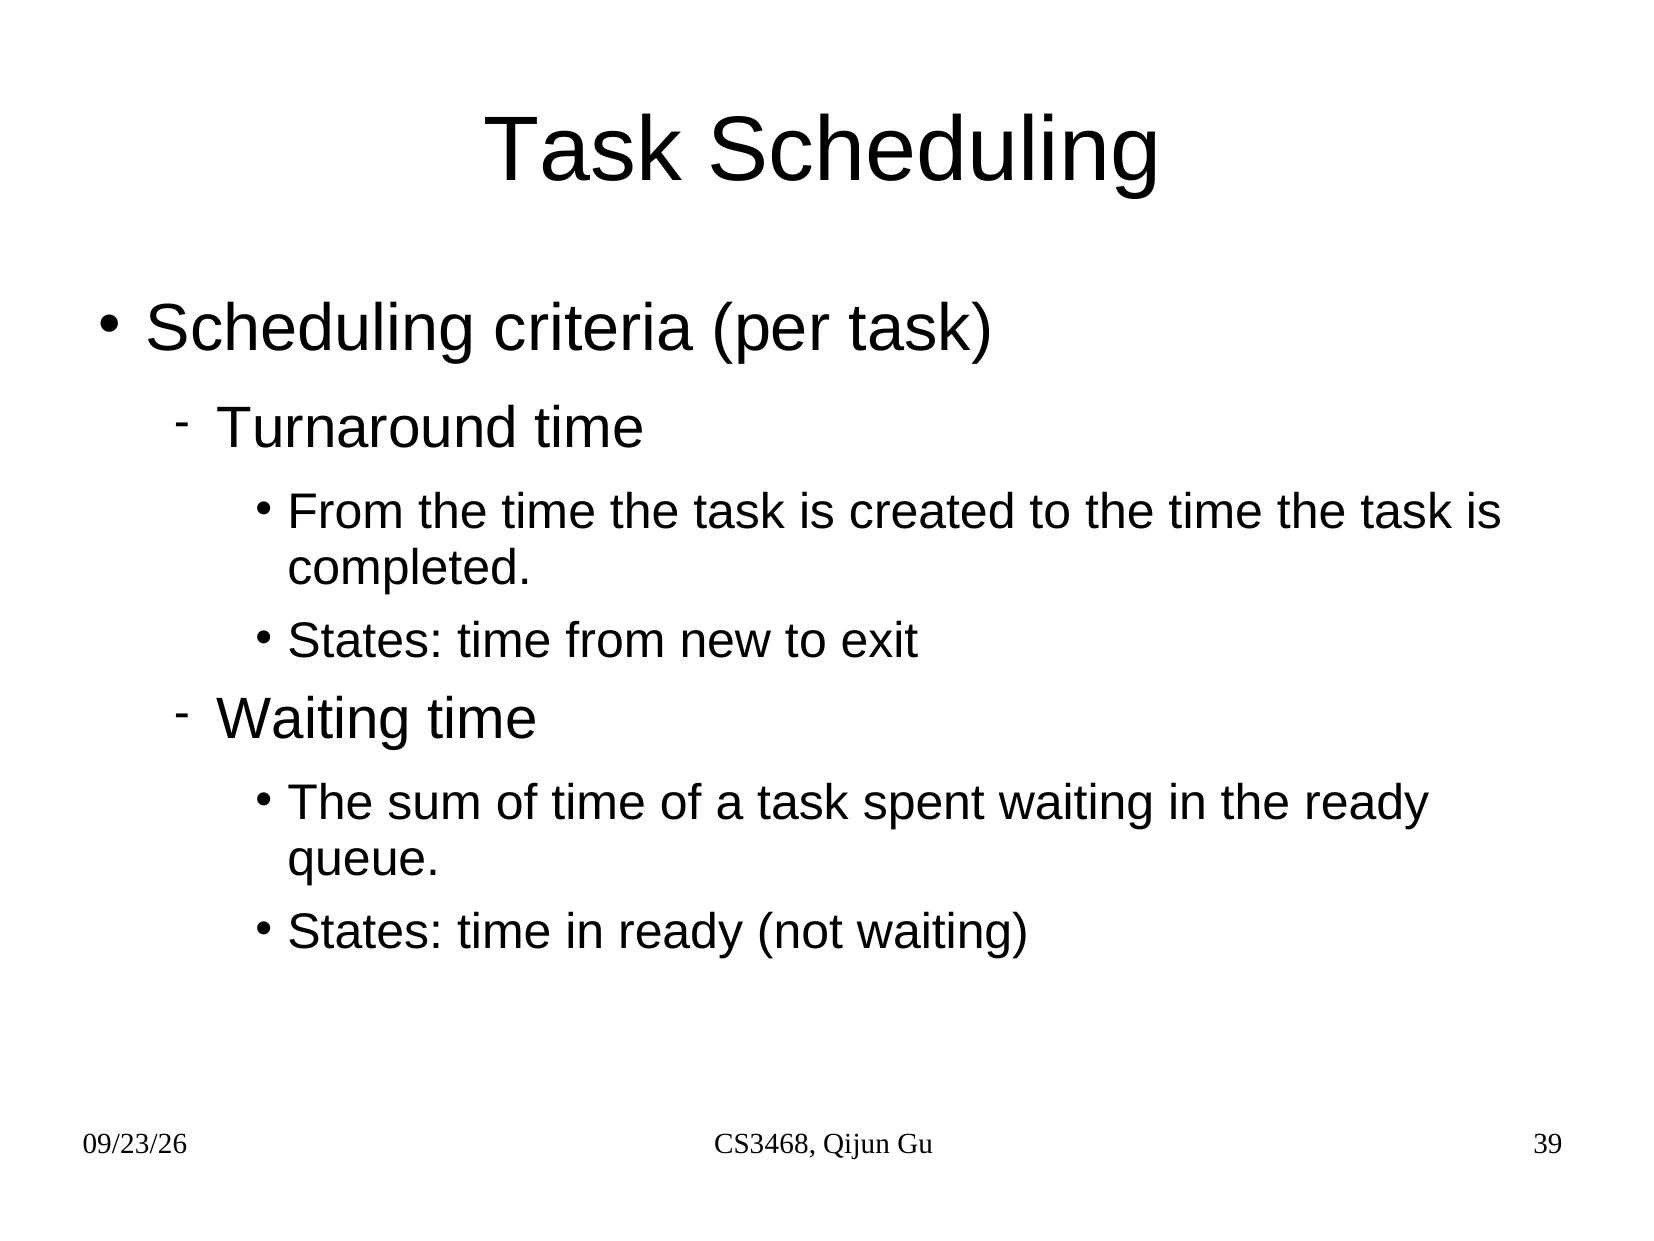

# Task Scheduling
Scheduling criteria (per task)
Turnaround time
From the time the task is created to the time the task is completed.
States: time from new to exit
Waiting time
The sum of time of a task spent waiting in the ready queue.
States: time in ready (not waiting)
CS3468, Qijun Gu
39